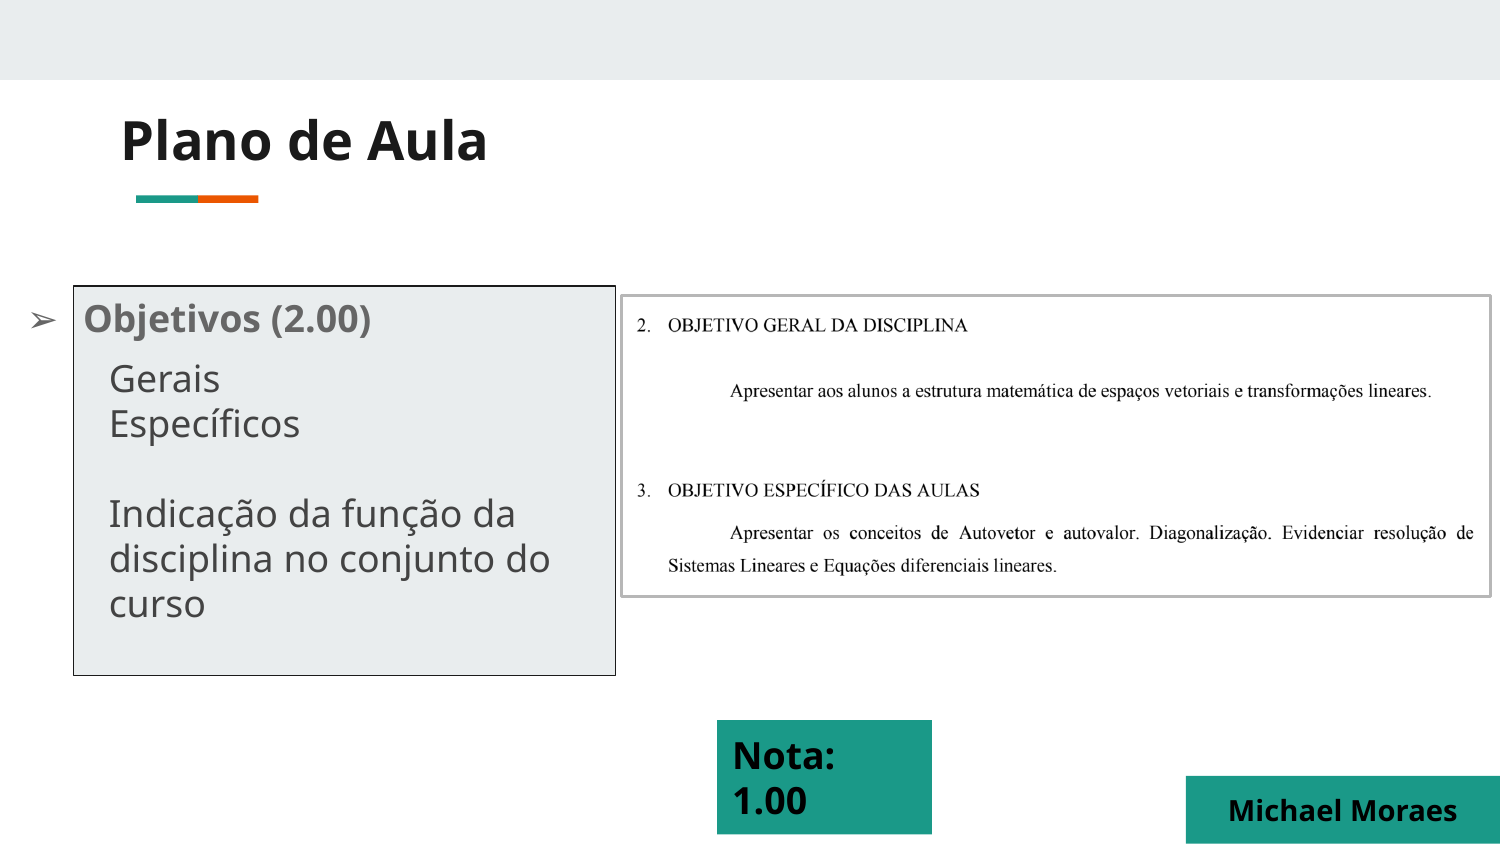

# Plano de Aula
Objetivos (2.00)
Gerais
Específicos
Indicação da função da disciplina no conjunto do curso
Nota: 1.00
Michael Moraes